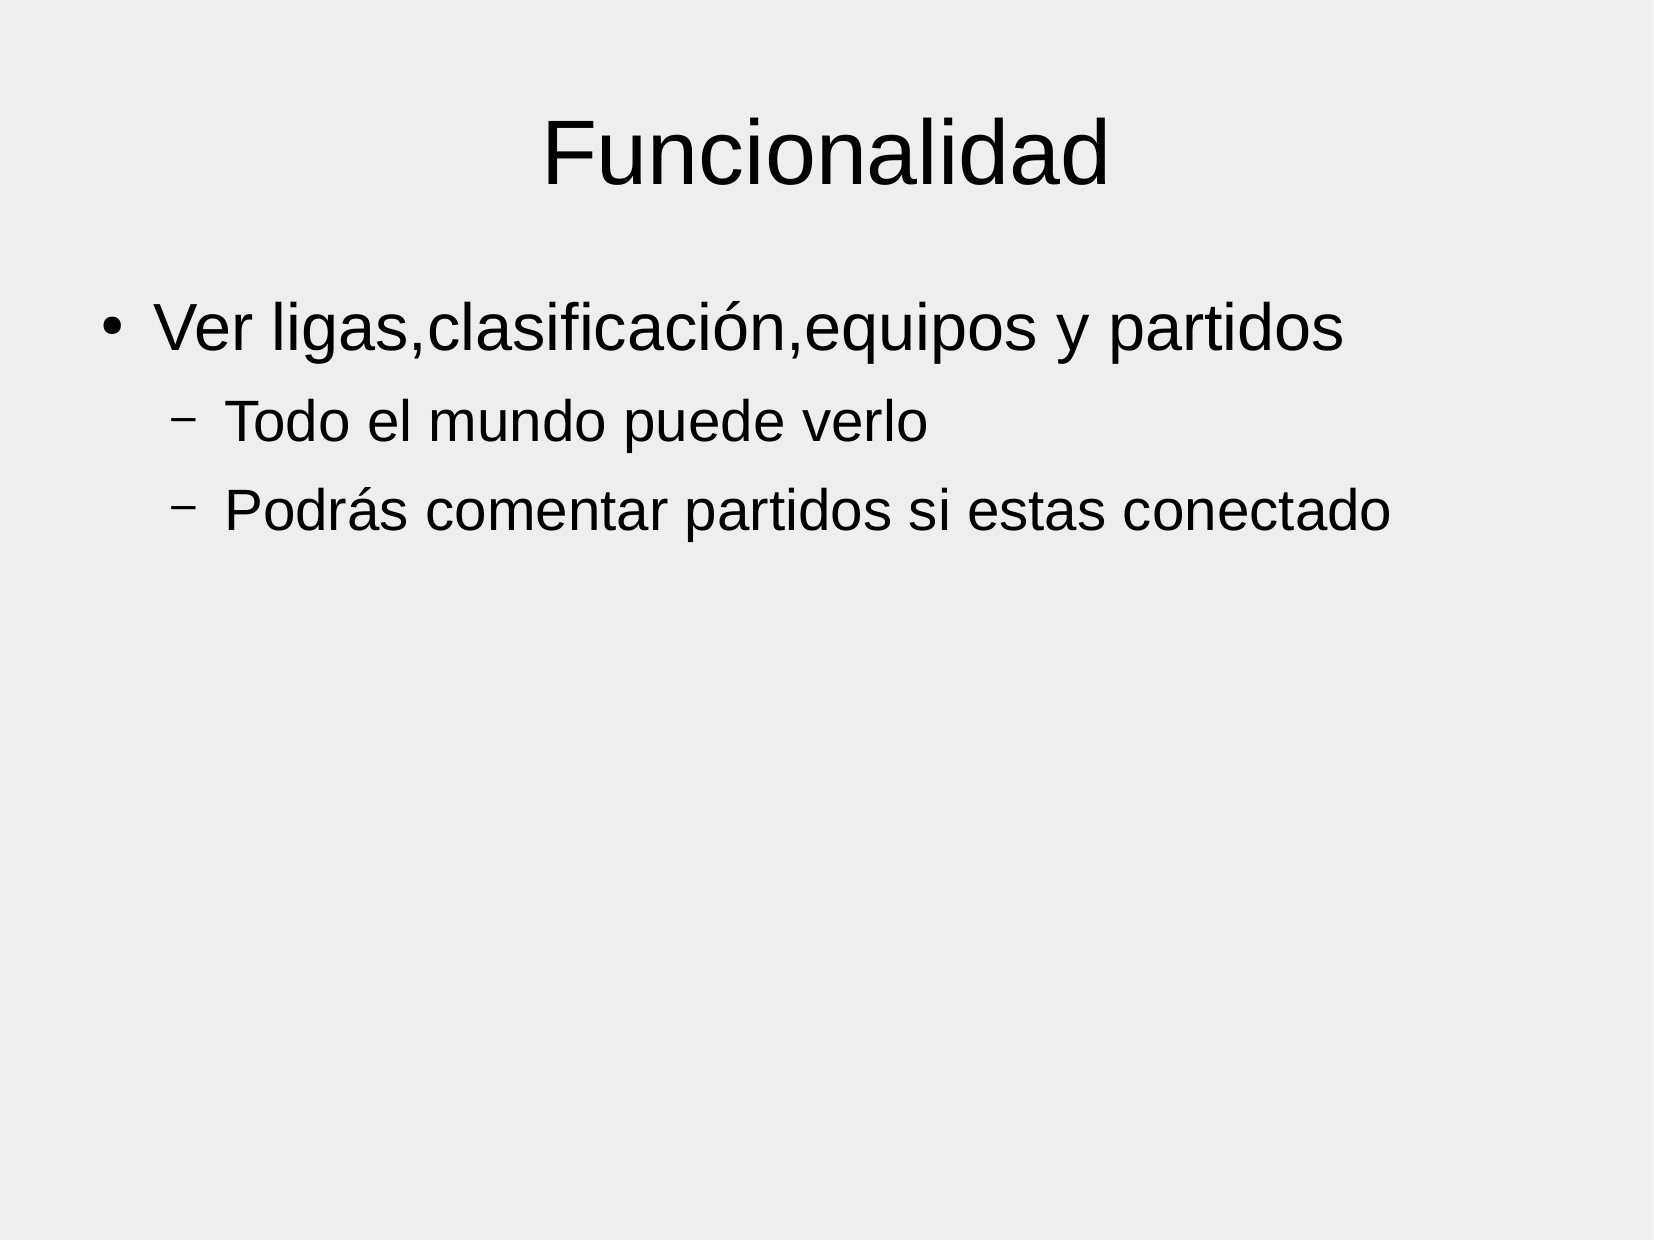

# Funcionalidad
Ver ligas,clasificación,equipos y partidos
Todo el mundo puede verlo
Podrás comentar partidos si estas conectado